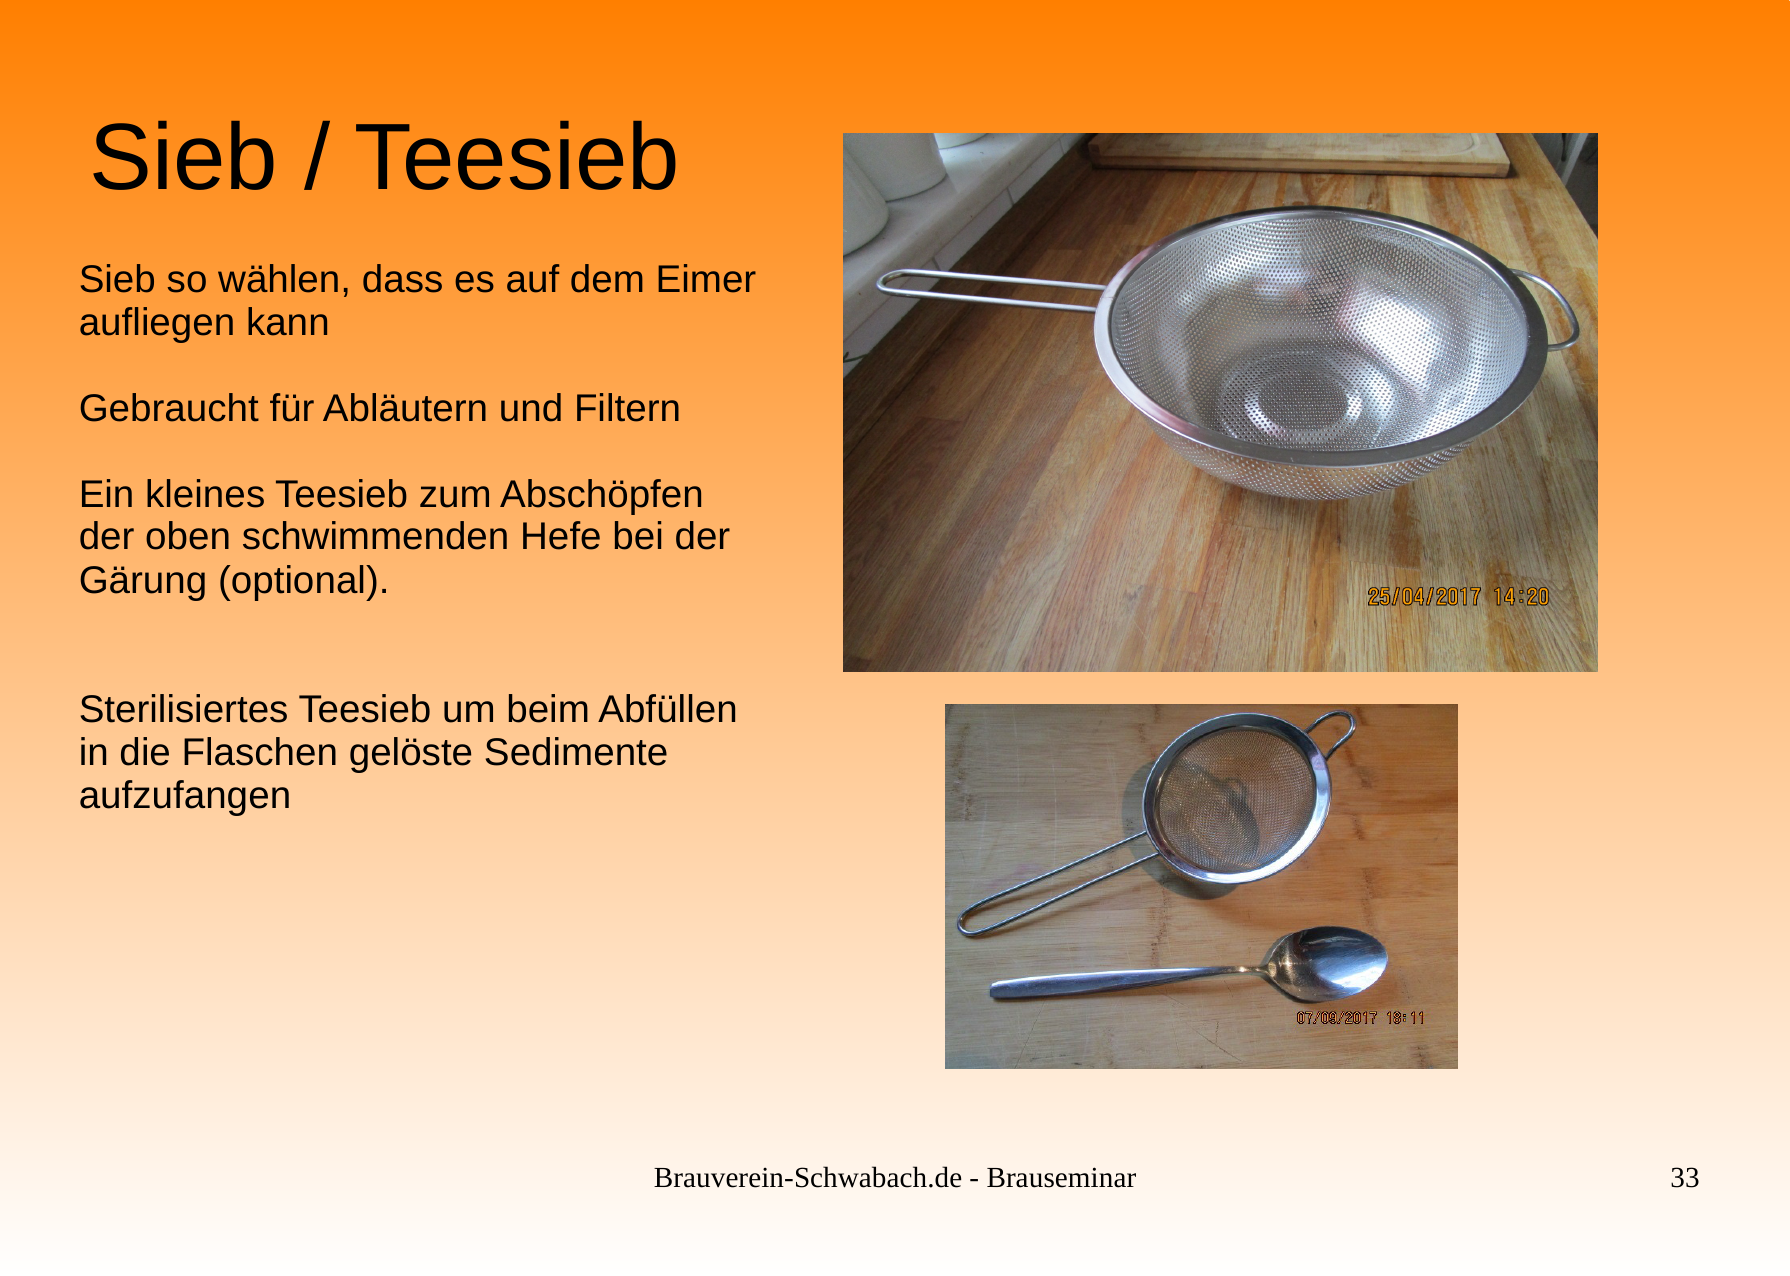

# Sieb / Teesieb
Sieb so wählen, dass es auf dem Eimer aufliegen kann
Gebraucht für Abläutern und Filtern
Ein kleines Teesieb zum Abschöpfen der oben schwimmenden Hefe bei der Gärung (optional).
Sterilisiertes Teesieb um beim Abfüllen in die Flaschen gelöste Sedimente aufzufangen
Brauverein-Schwabach.de - Brauseminar
33